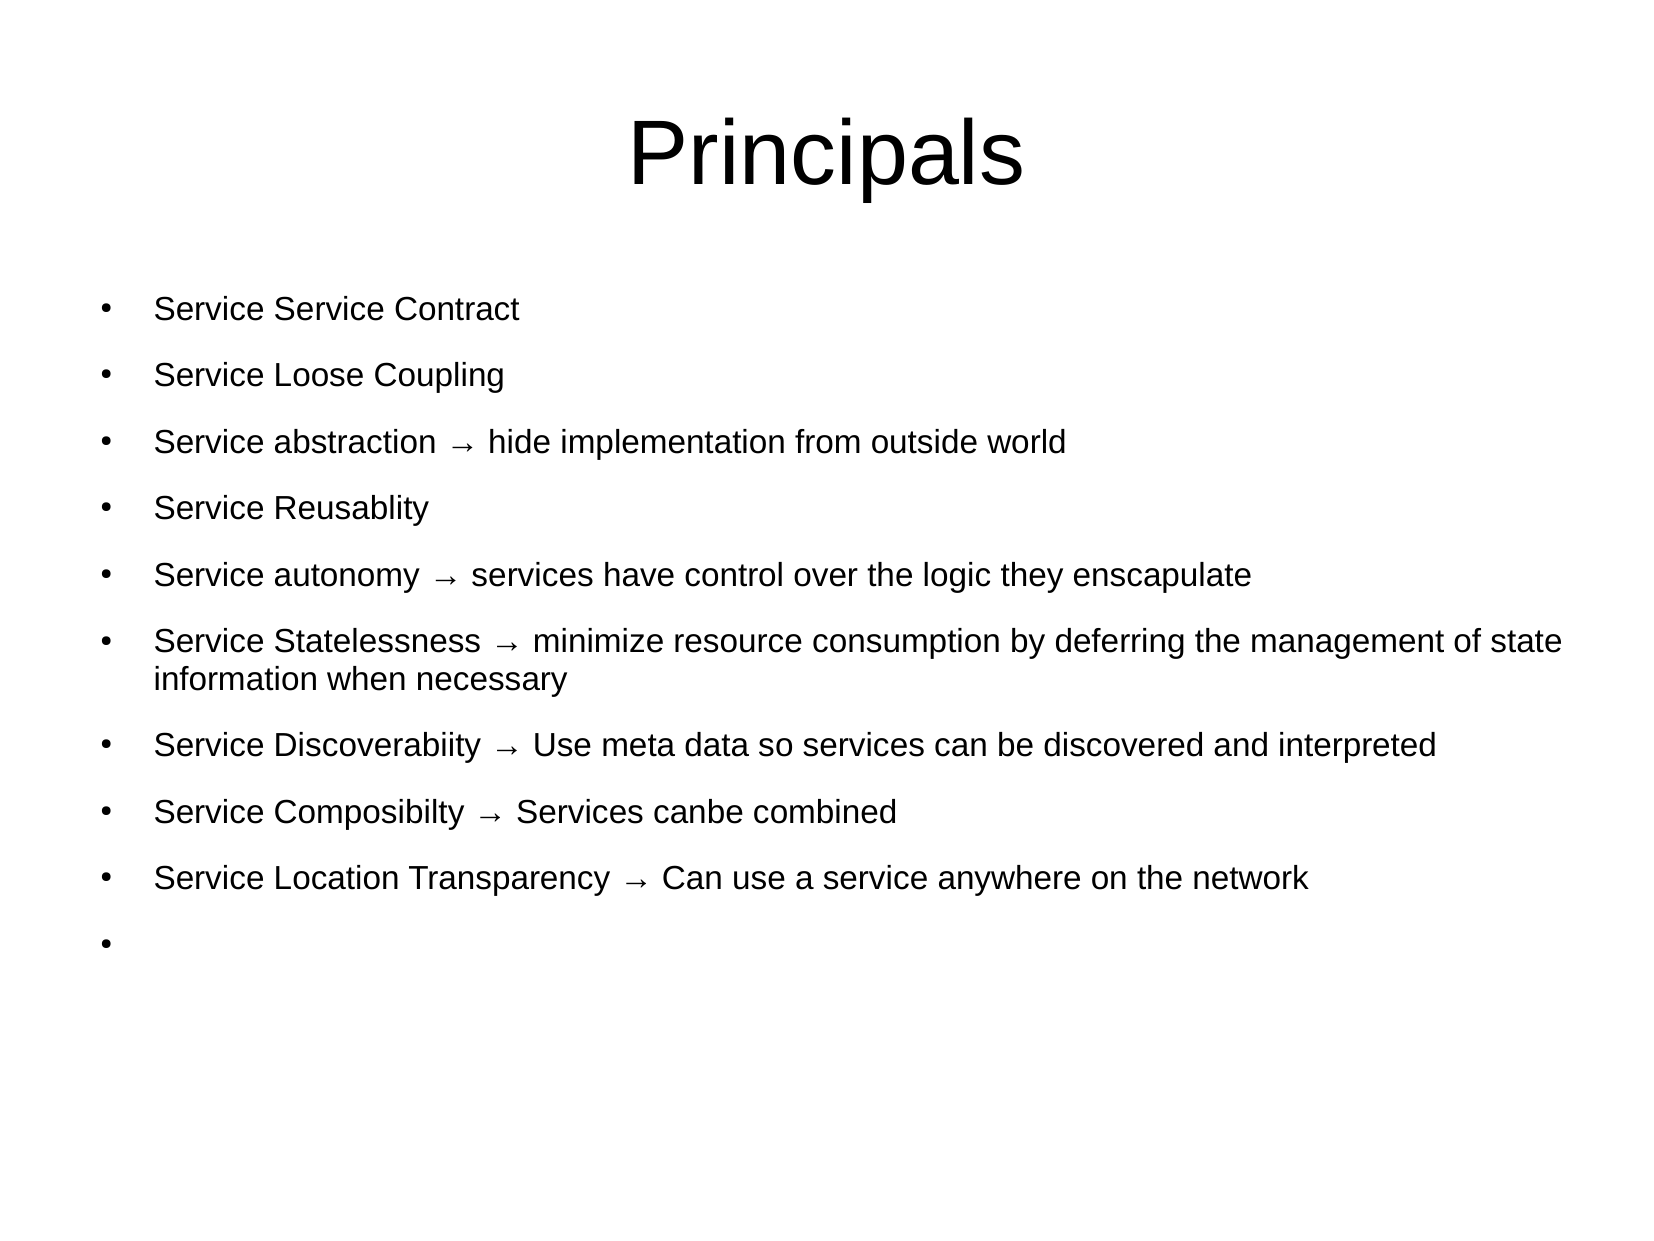

# Principals
Service Service Contract
Service Loose Coupling
Service abstraction → hide implementation from outside world
Service Reusablity
Service autonomy → services have control over the logic they enscapulate
Service Statelessness → minimize resource consumption by deferring the management of state information when necessary
Service Discoverabiity → Use meta data so services can be discovered and interpreted
Service Composibilty → Services canbe combined
Service Location Transparency → Can use a service anywhere on the network